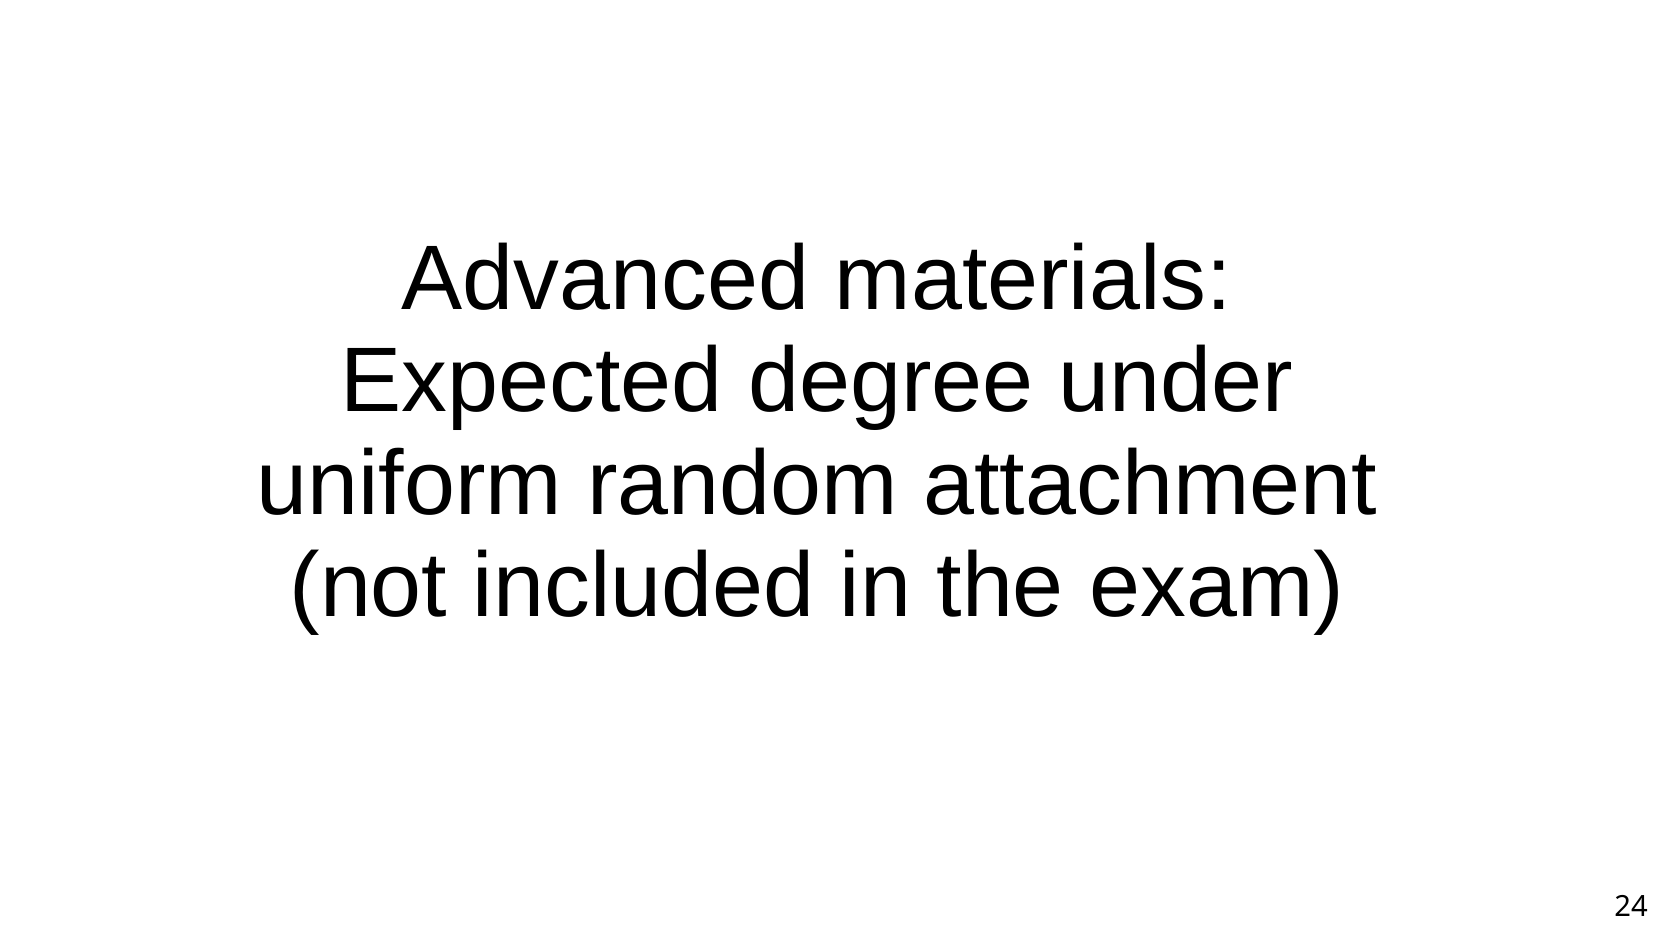

# Advanced materials: Expected degree under uniform random attachment (not included in the exam)
24